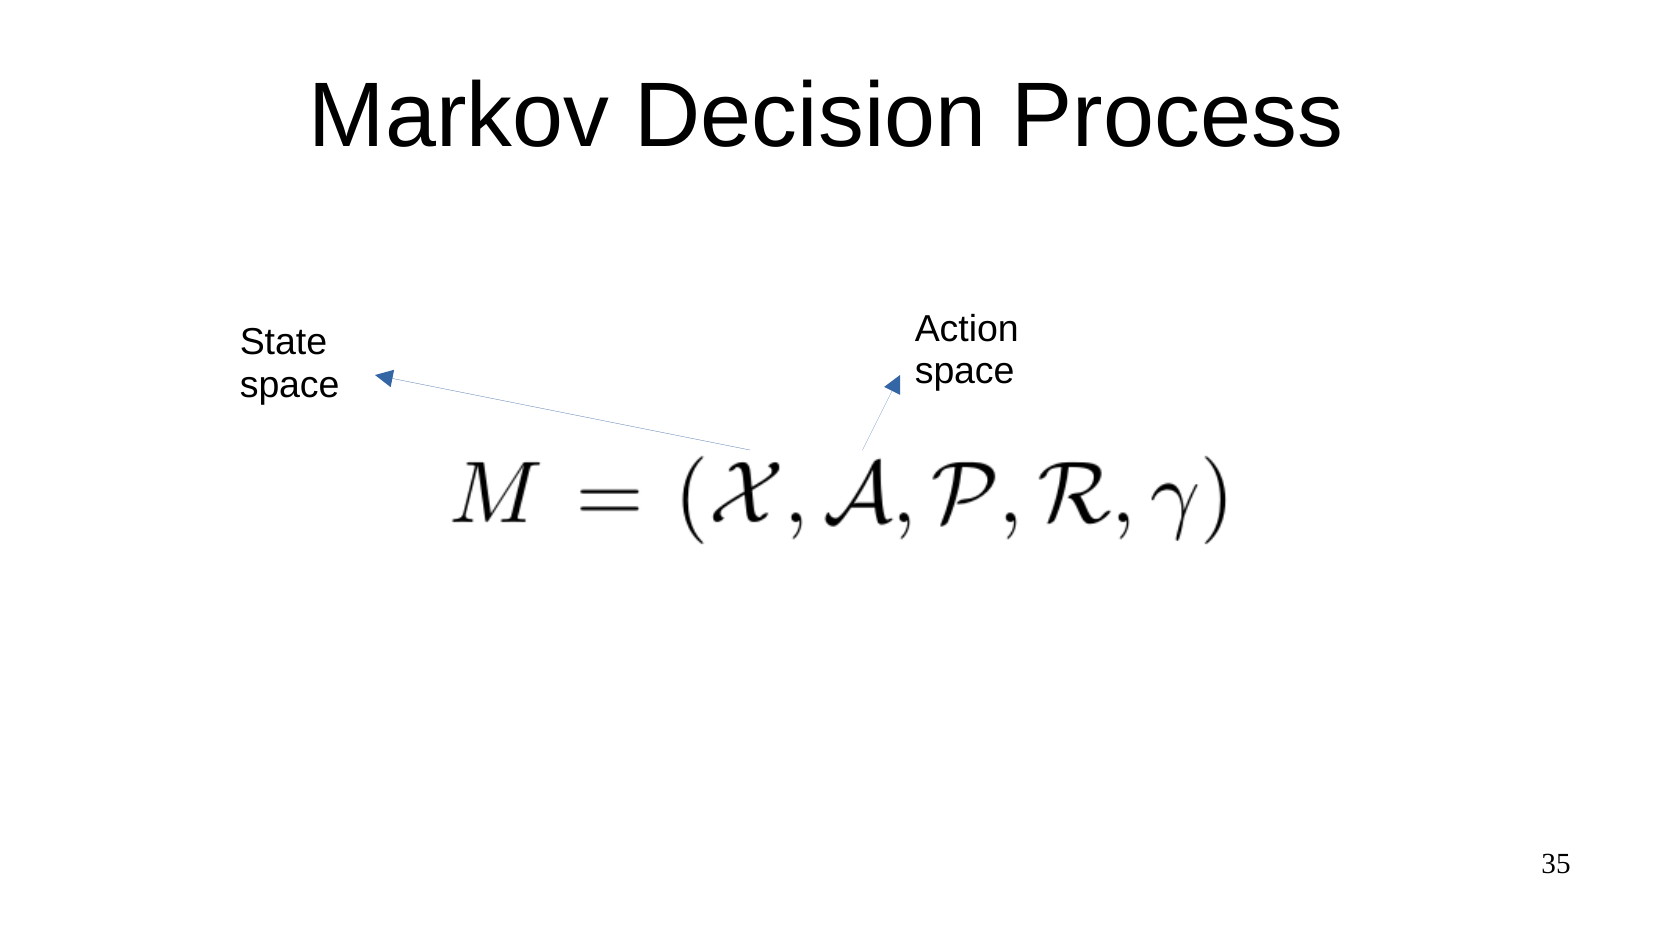

# Markov Decision Process
Action space
State space
35